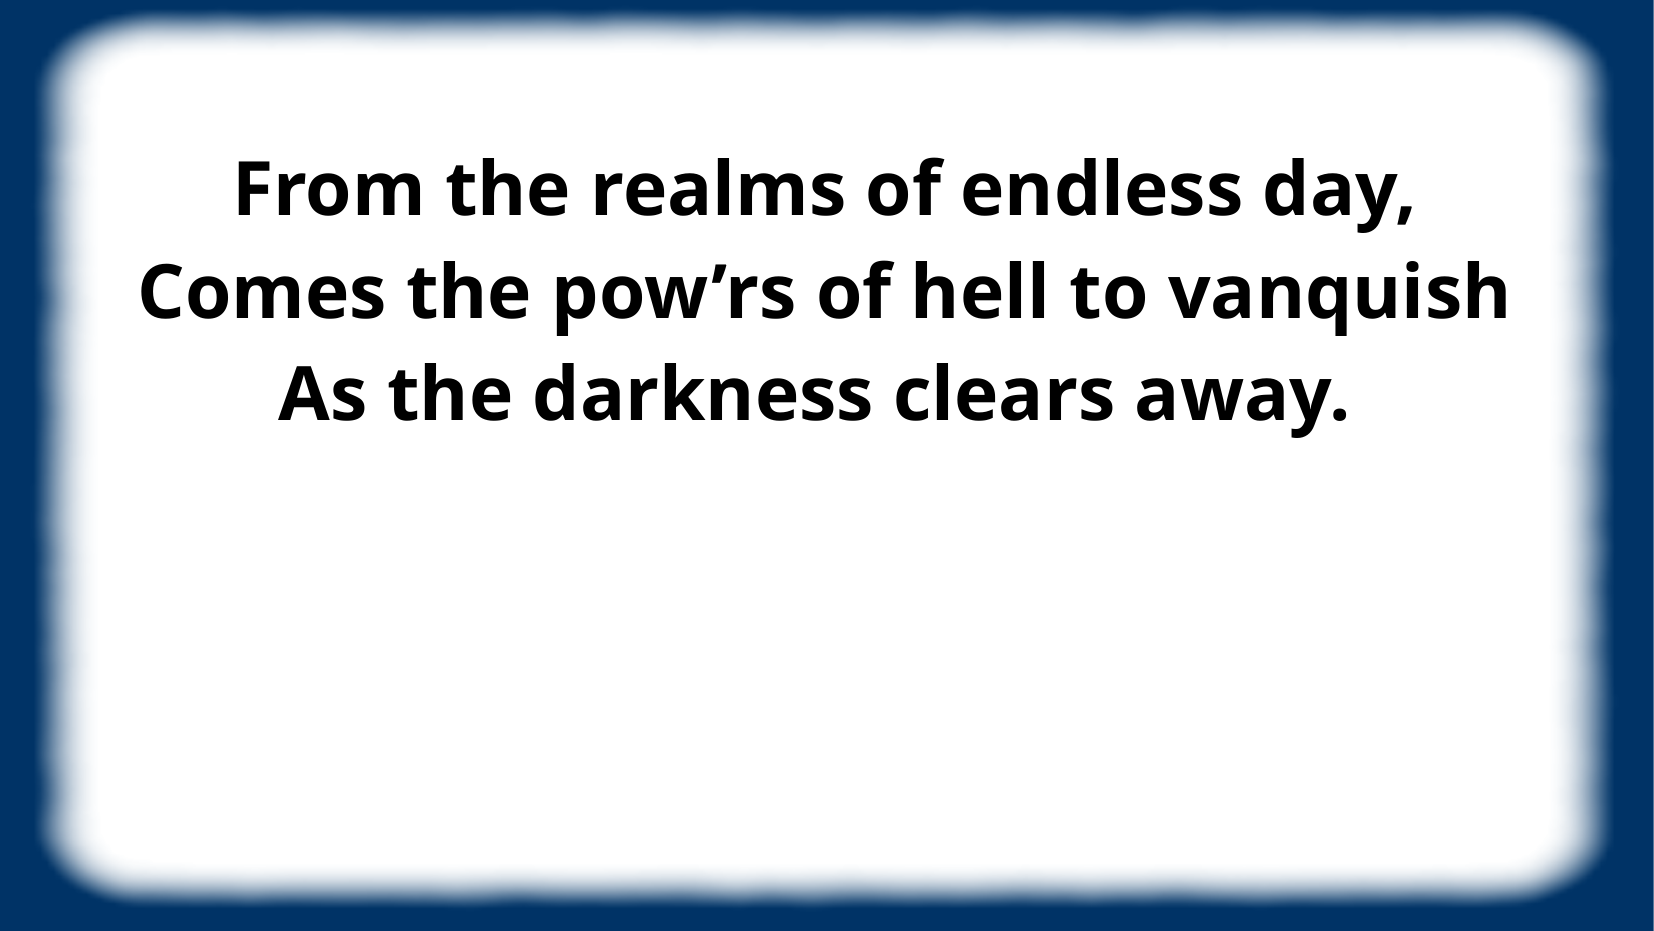

From the realms of endless day,
Comes the pow’rs of hell to vanquish
As the darkness clears away.